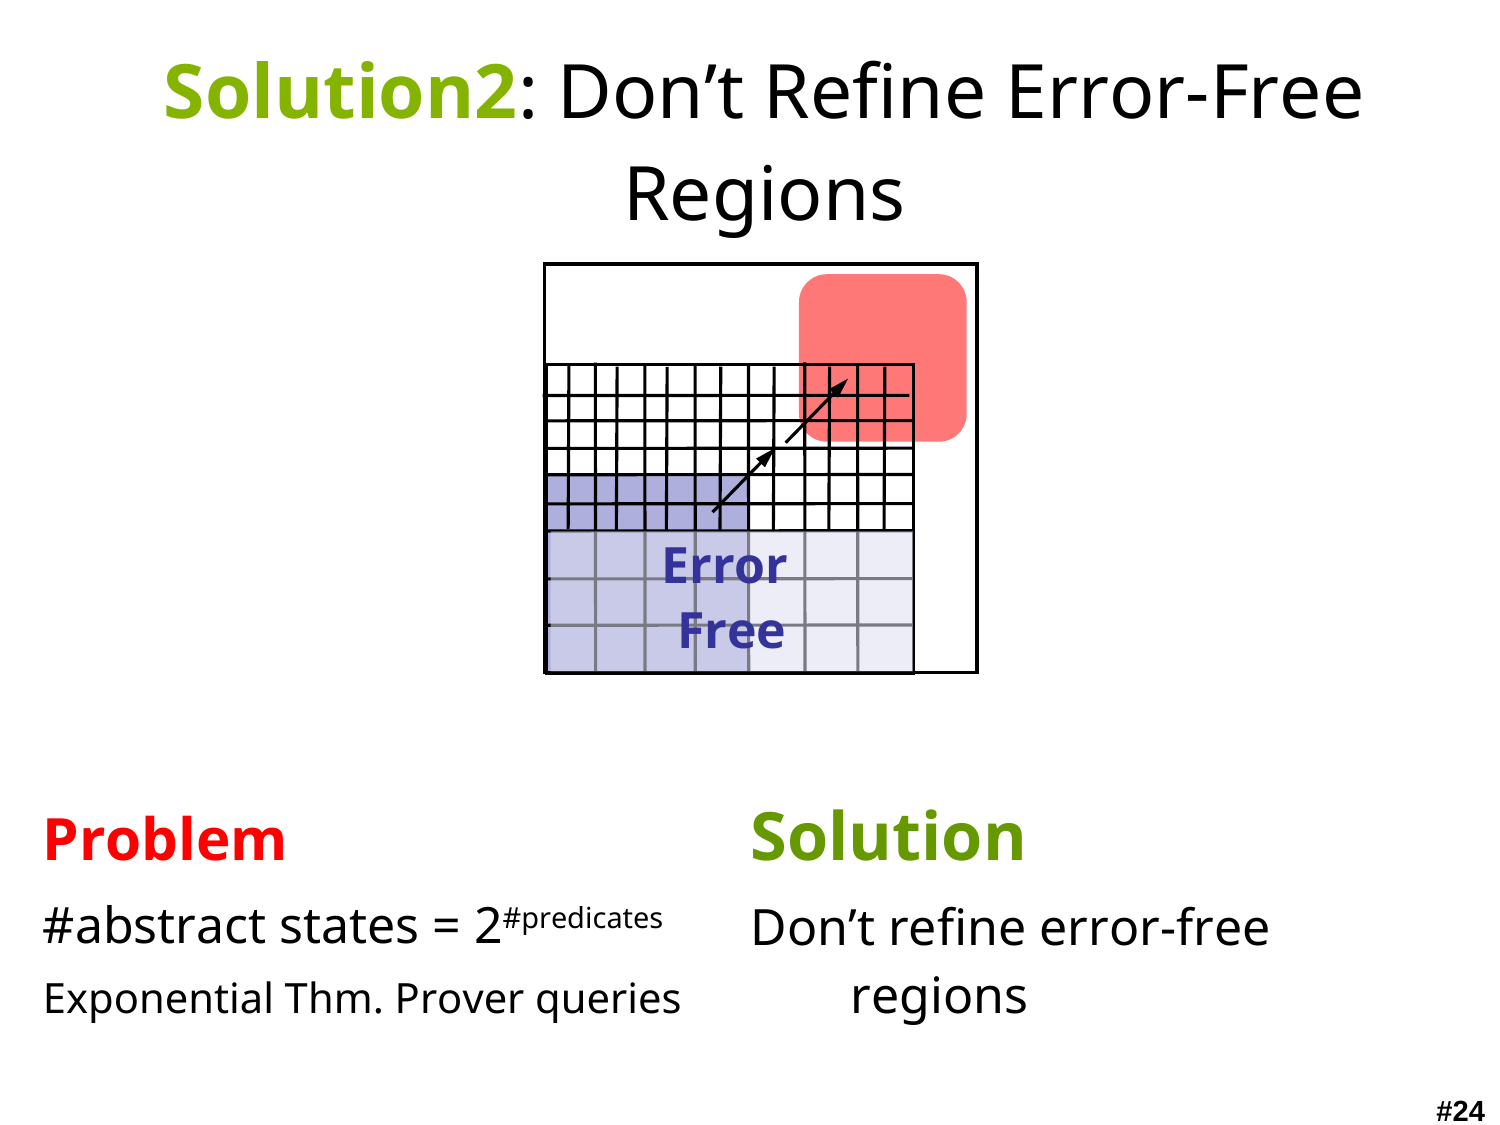

Solution2: Don’t Refine Error-Free Regions
Error
Free
Solution
Don’t refine error-free regions
Problem
#abstract states = 2#predicates
Exponential Thm. Prover queries
24